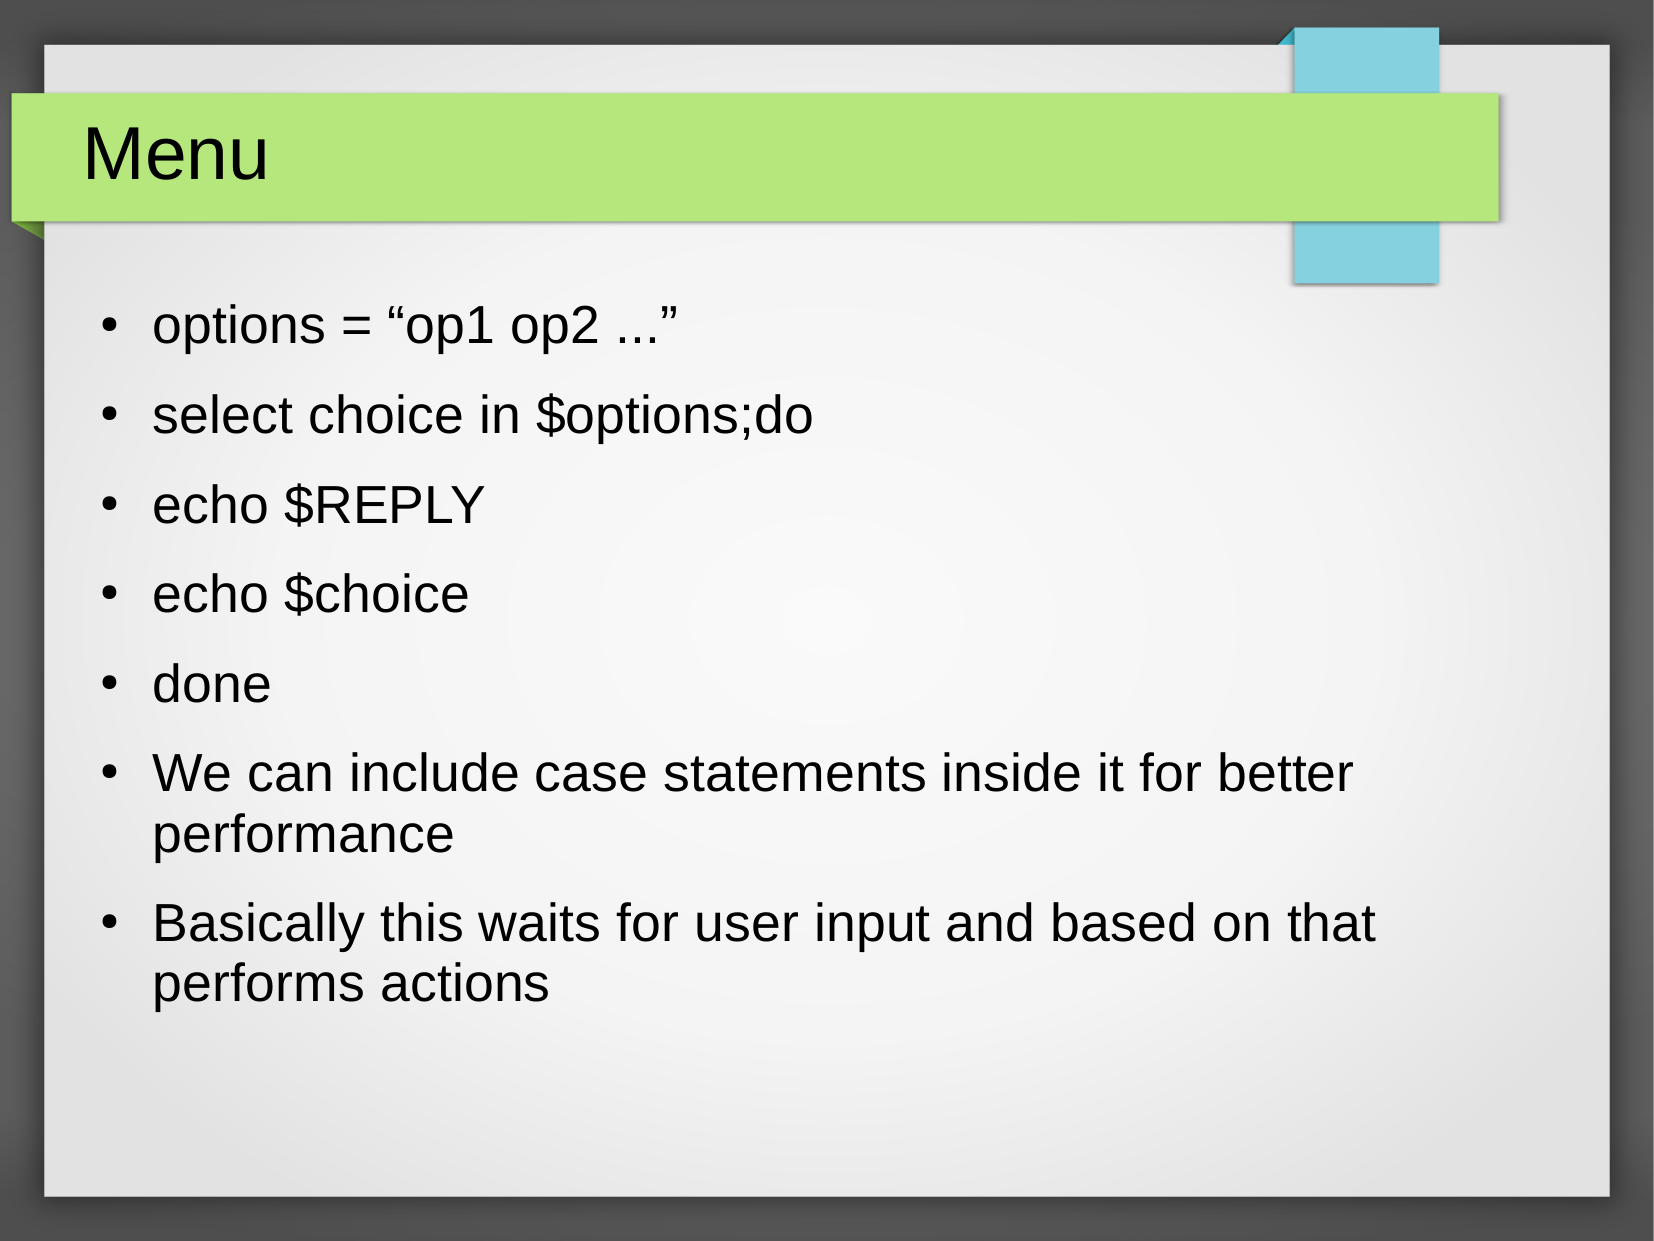

# Menu
options = “op1 op2 ...”
select choice in $options;do
echo $REPLY
echo $choice
done
We can include case statements inside it for better performance
Basically this waits for user input and based on that performs actions